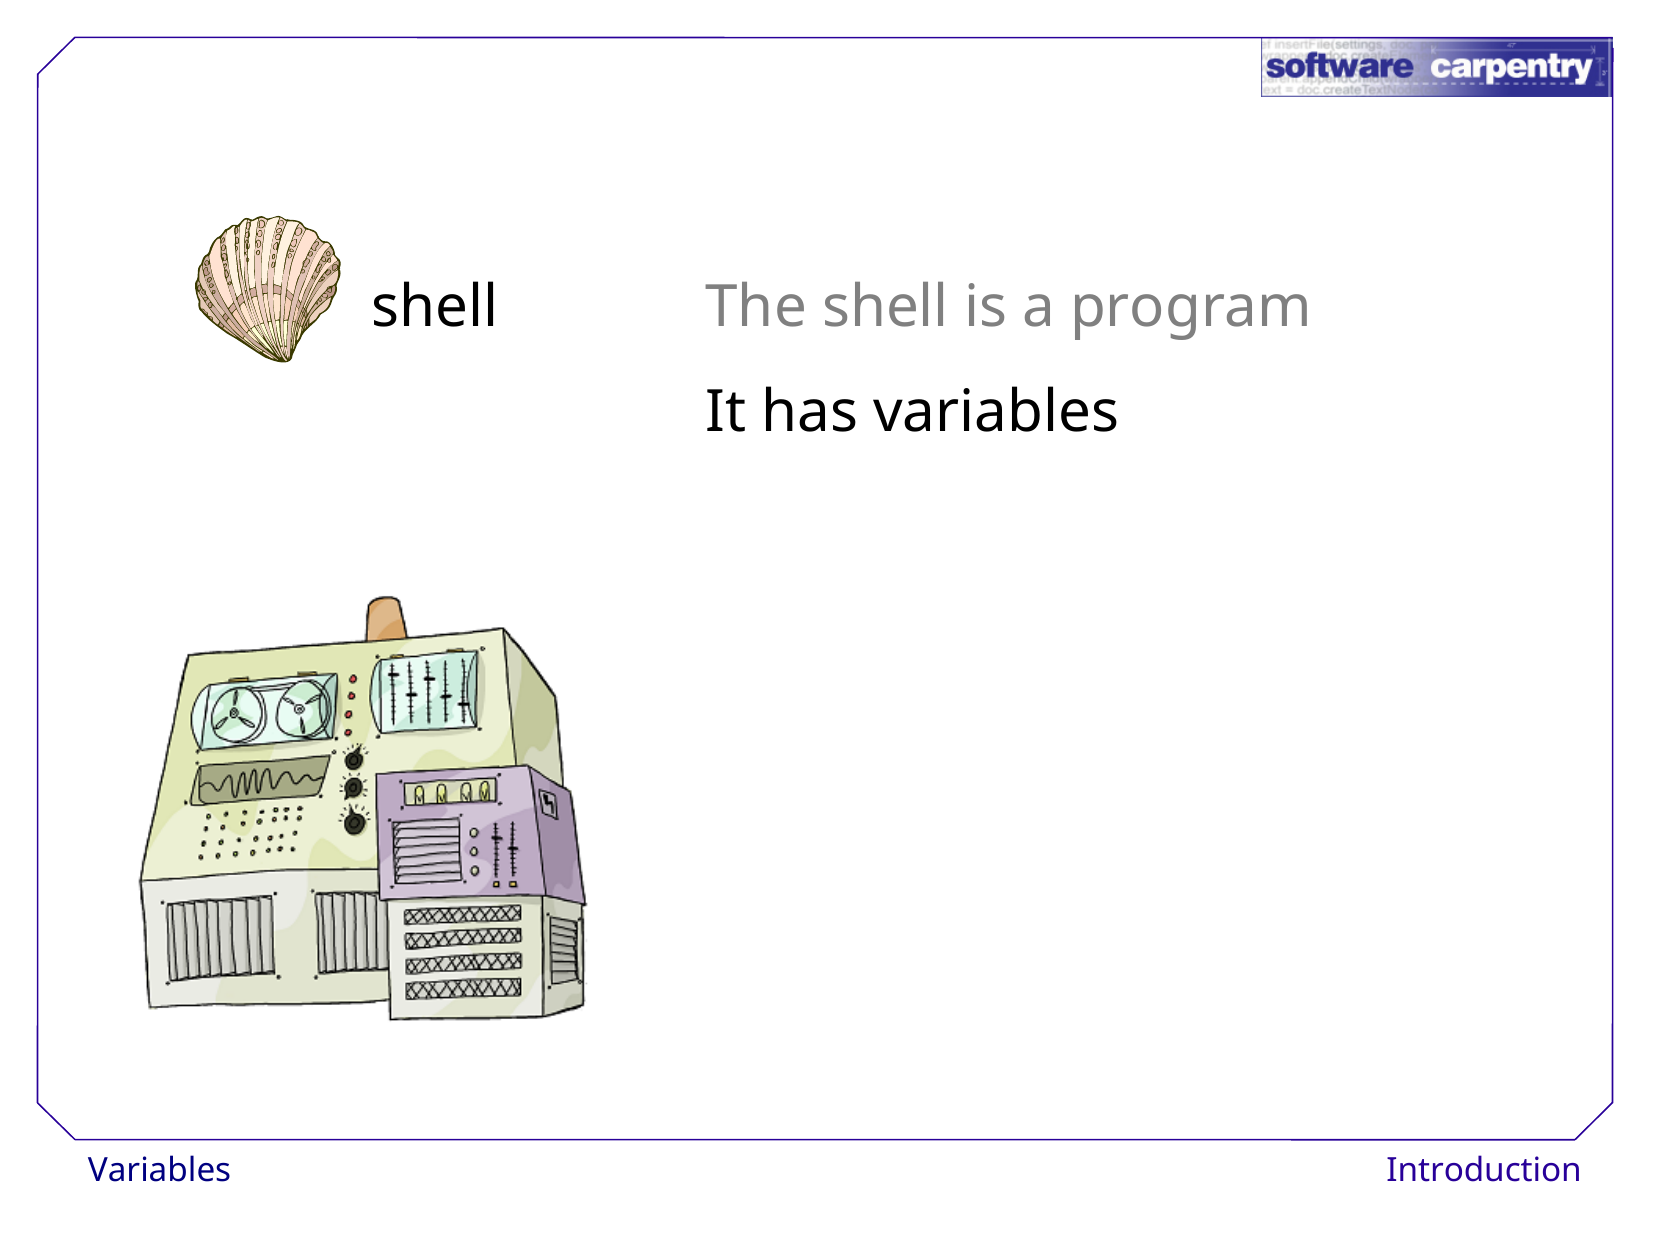

shell
The shell is a program
It has variables